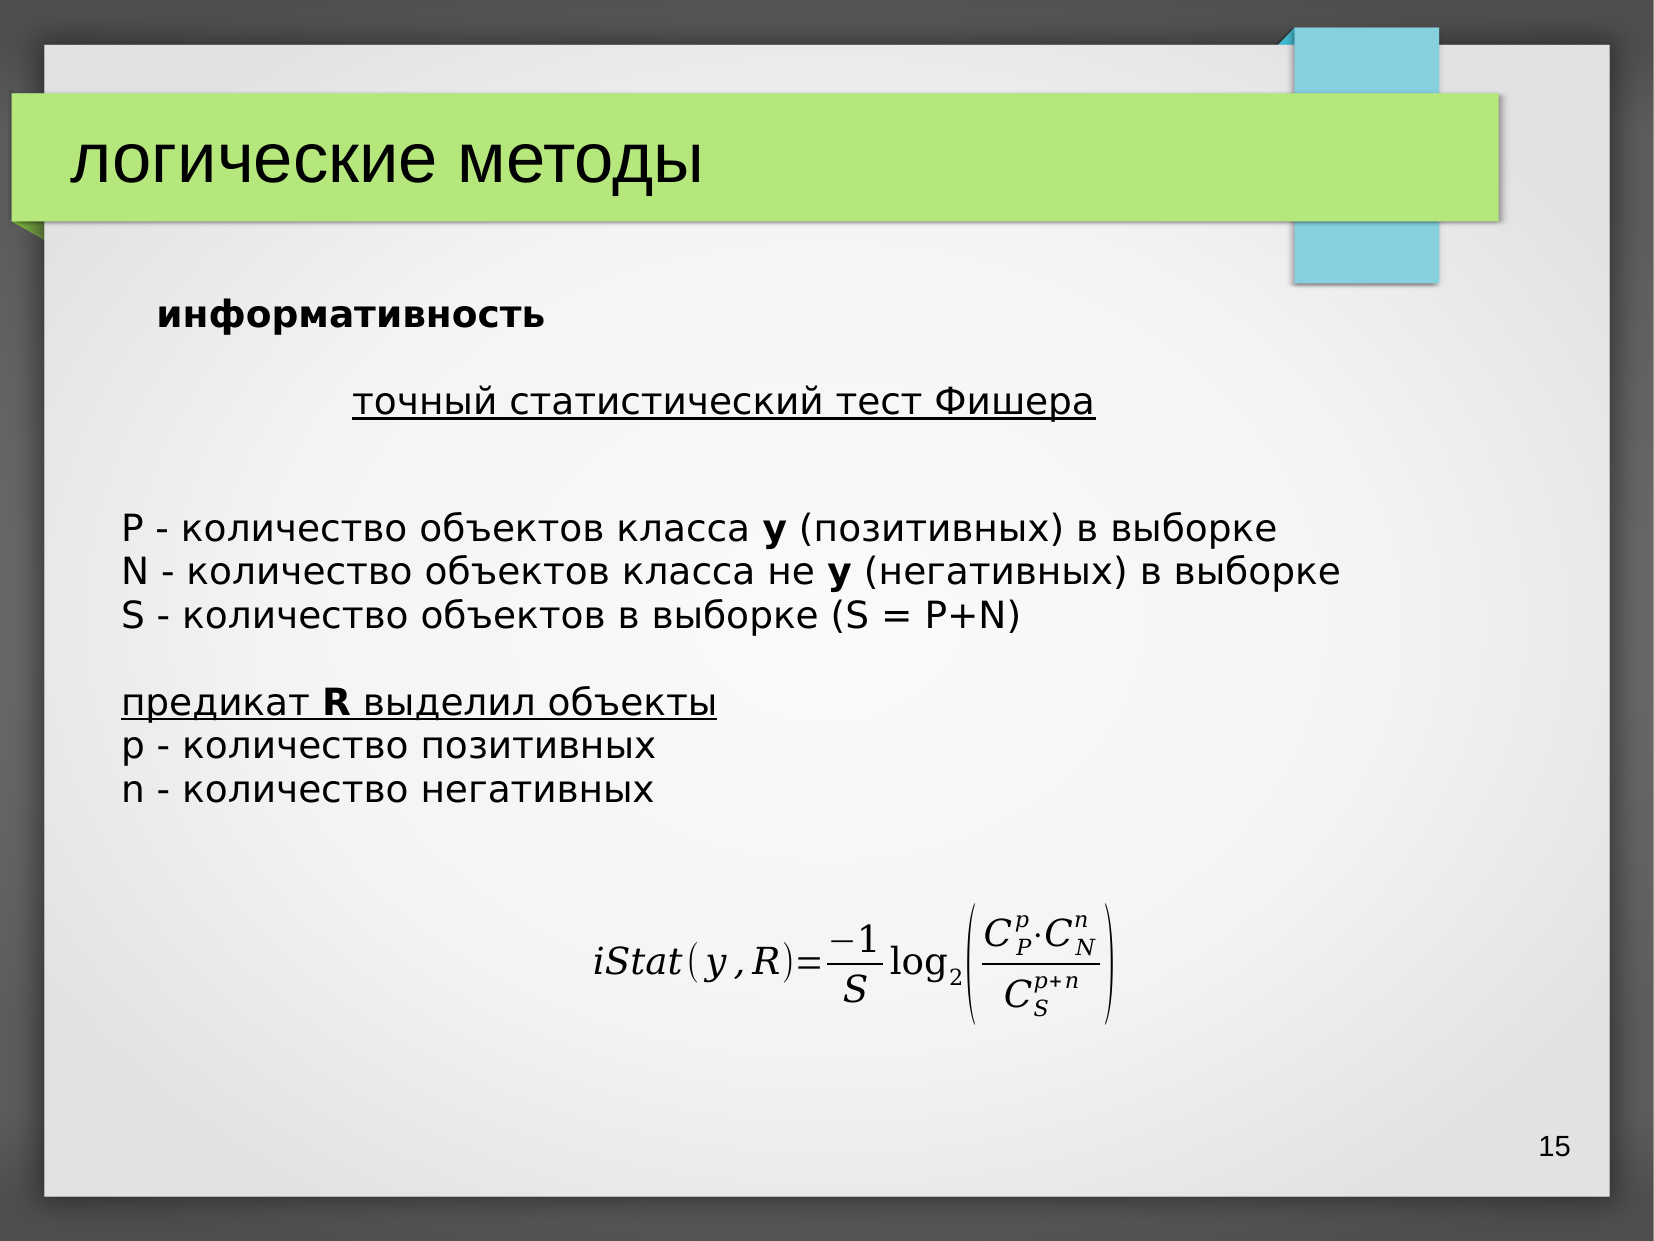

# логические методы
информативность
точный статистический тест Фишера
P - количество объектов класса y (позитивных) в выборке
N - количество объектов класса не y (негативных) в выборке
S - количество объектов в выборке (S = P+N)
предикат R выделил объекты
p - количество позитивных
n - количество негативных
15